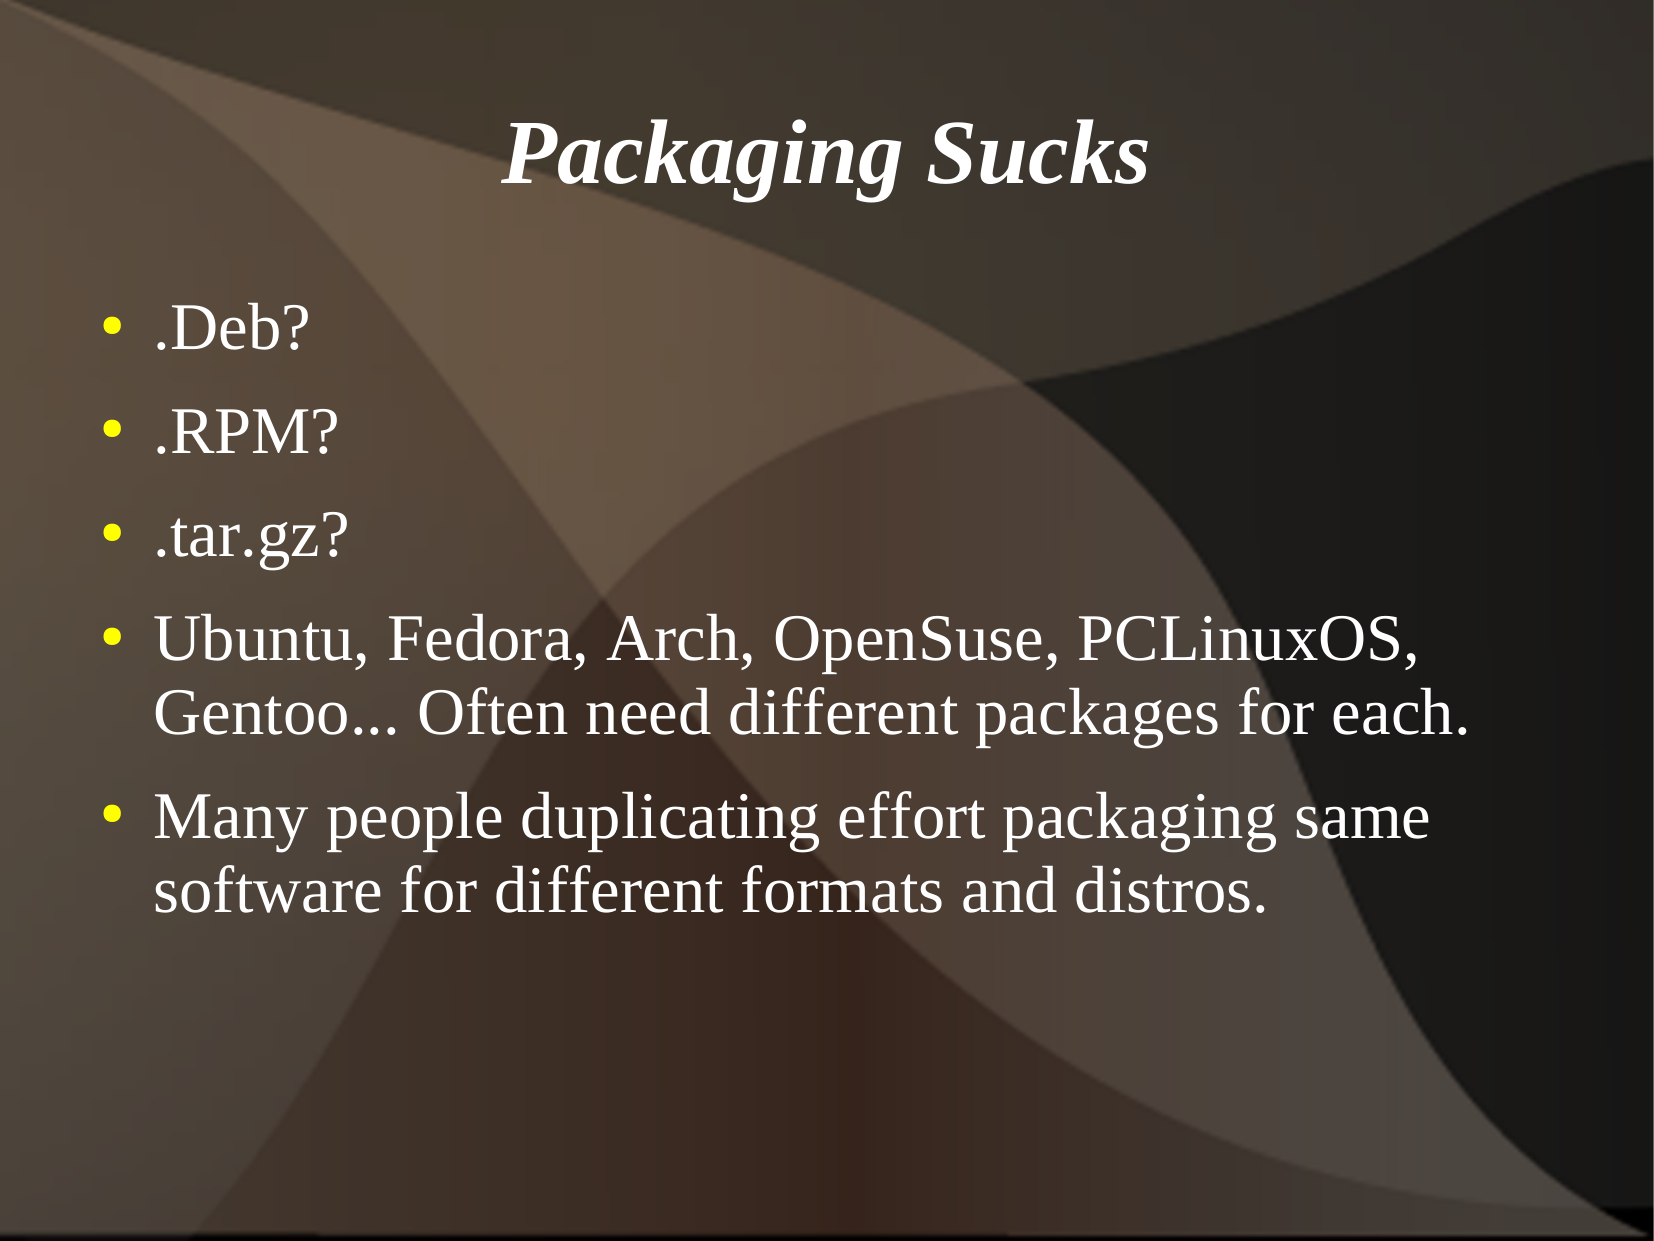

# Packaging Sucks
.Deb?
.RPM?
.tar.gz?
Ubuntu, Fedora, Arch, OpenSuse, PCLinuxOS, Gentoo... Often need different packages for each.
Many people duplicating effort packaging same software for different formats and distros.